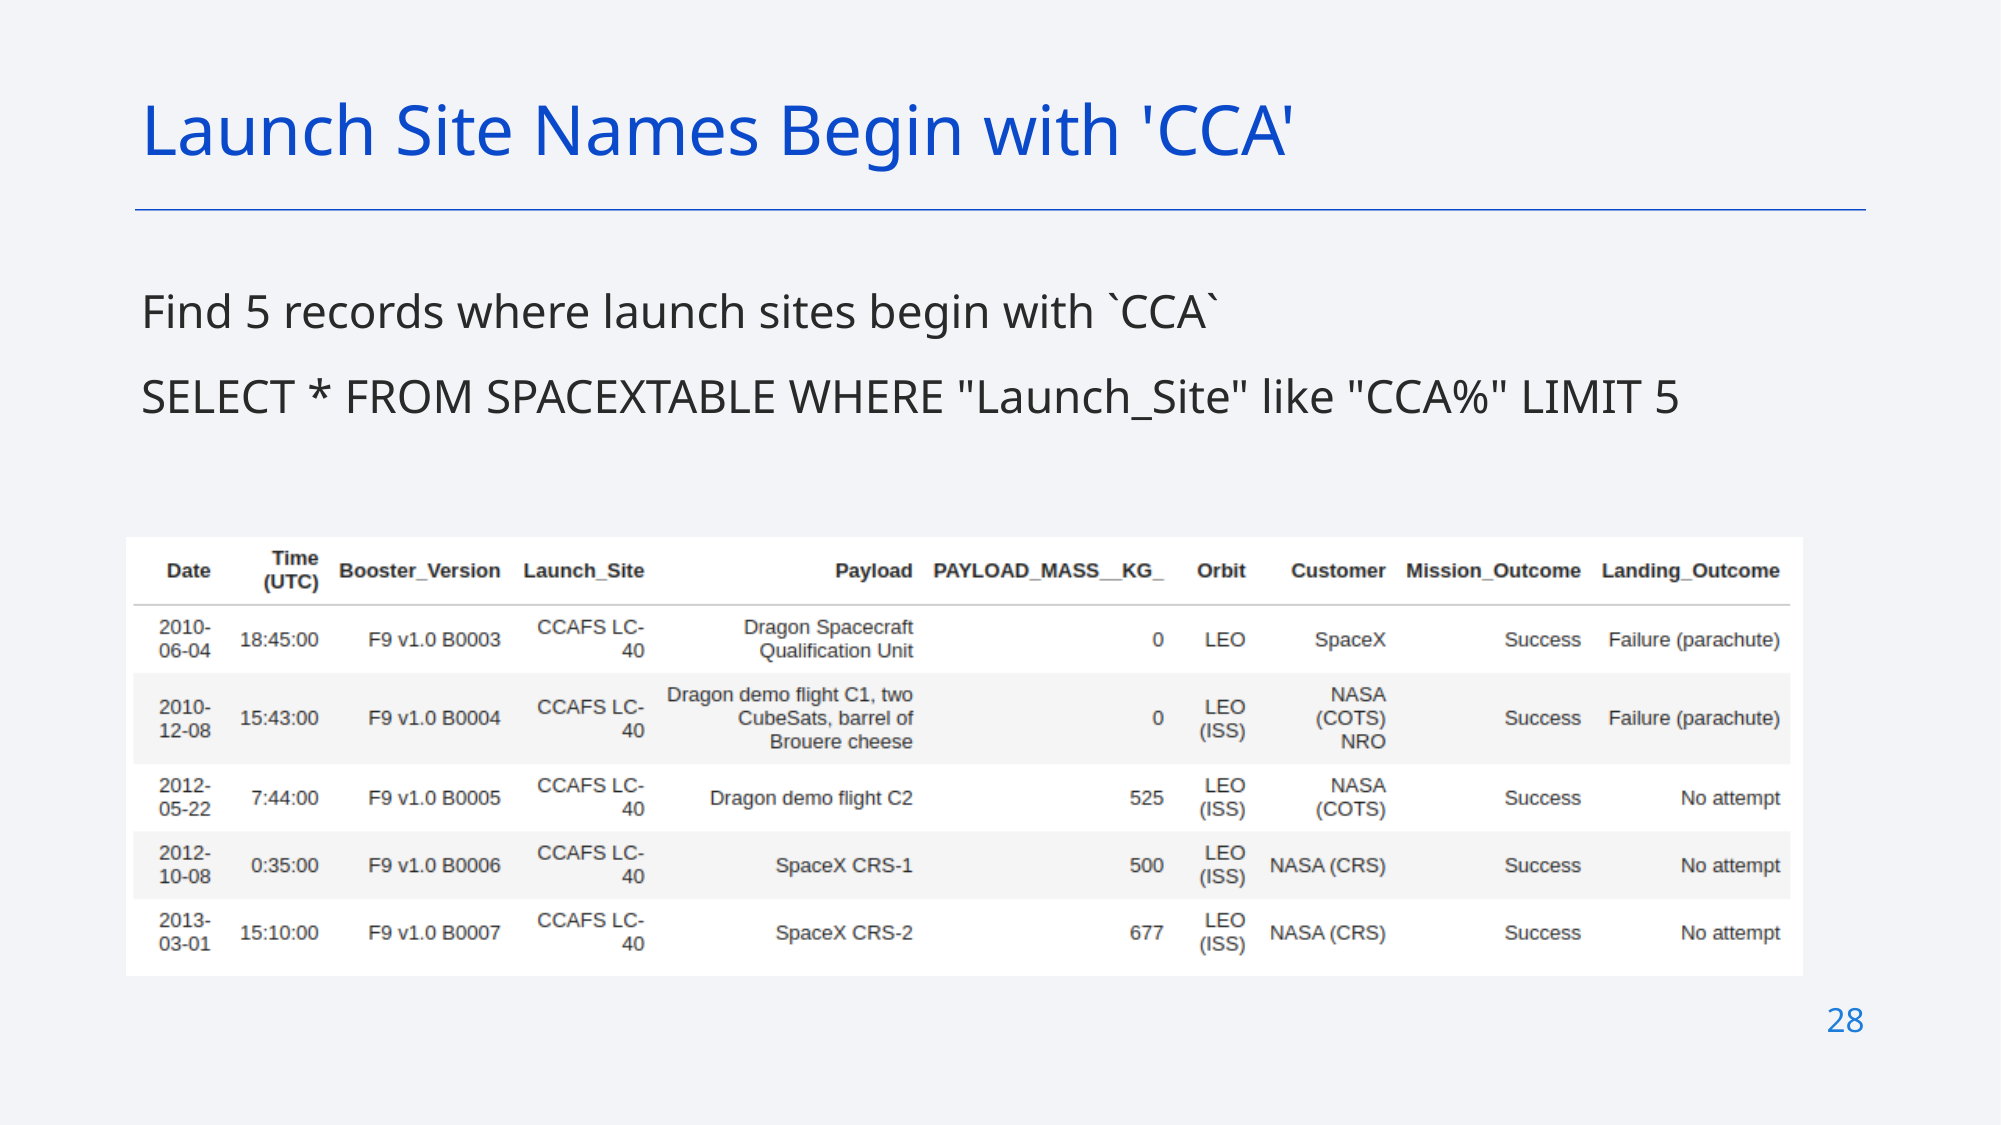

Launch Site Names Begin with 'CCA'
# Find 5 records where launch sites begin with `CCA`
SELECT * FROM SPACEXTABLE WHERE "Launch_Site" like "CCA%" LIMIT 5
28